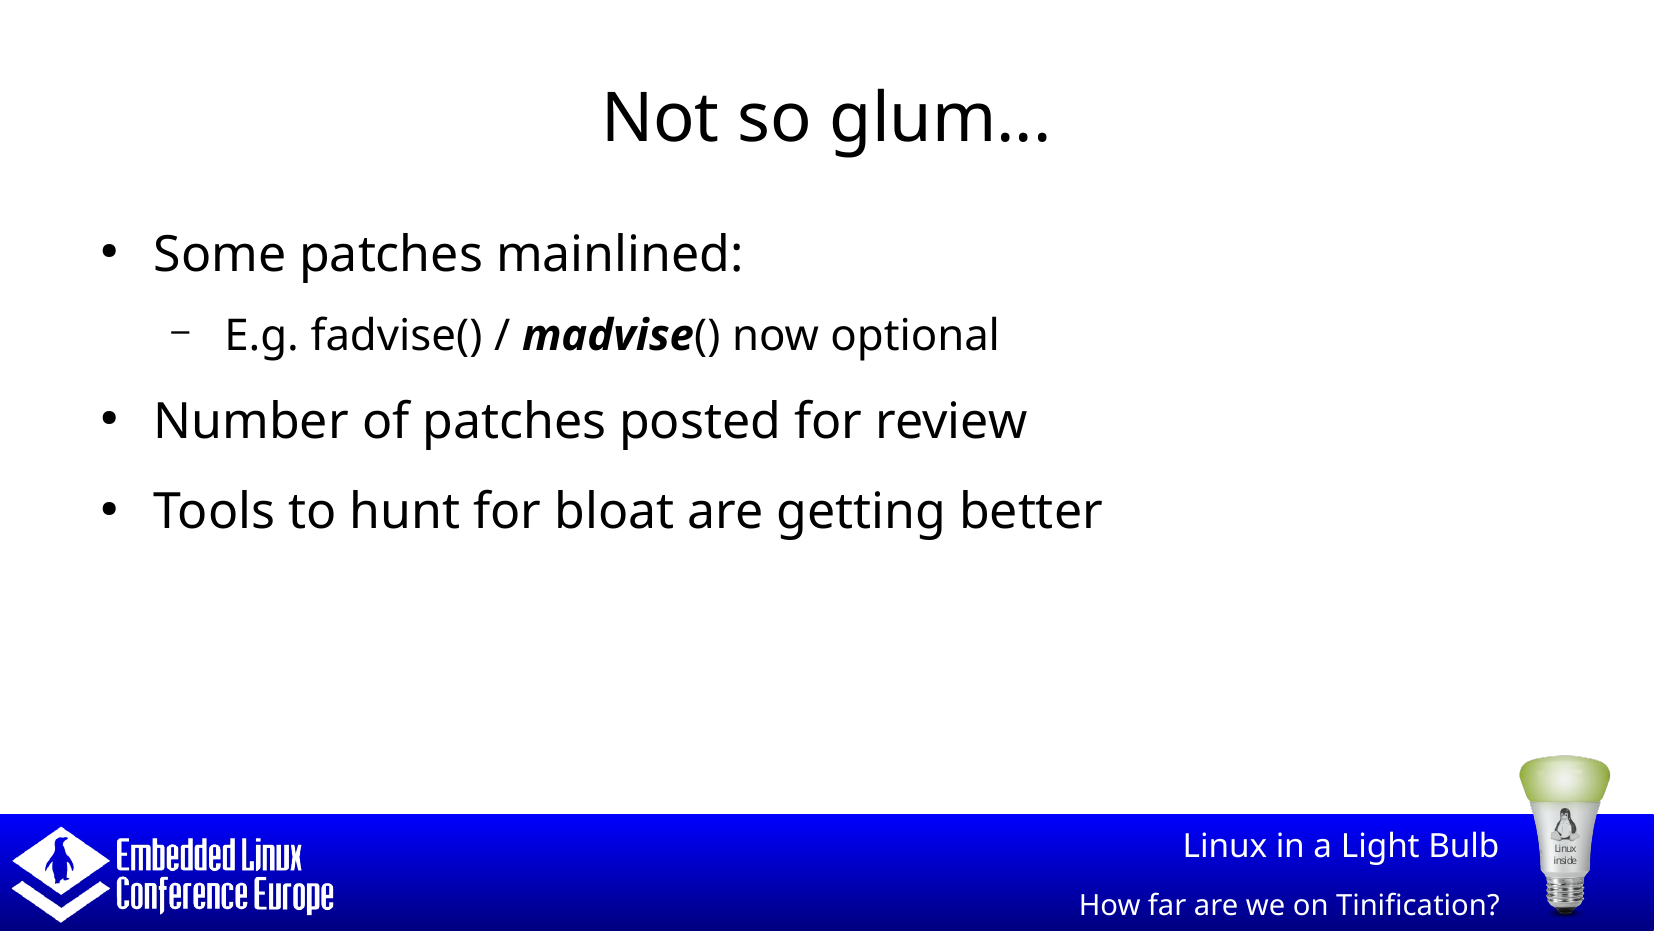

# Not so glum...
Some patches mainlined:
E.g. fadvise() / madvise() now optional
Number of patches posted for review
Tools to hunt for bloat are getting better
Linux in a Light Bulb